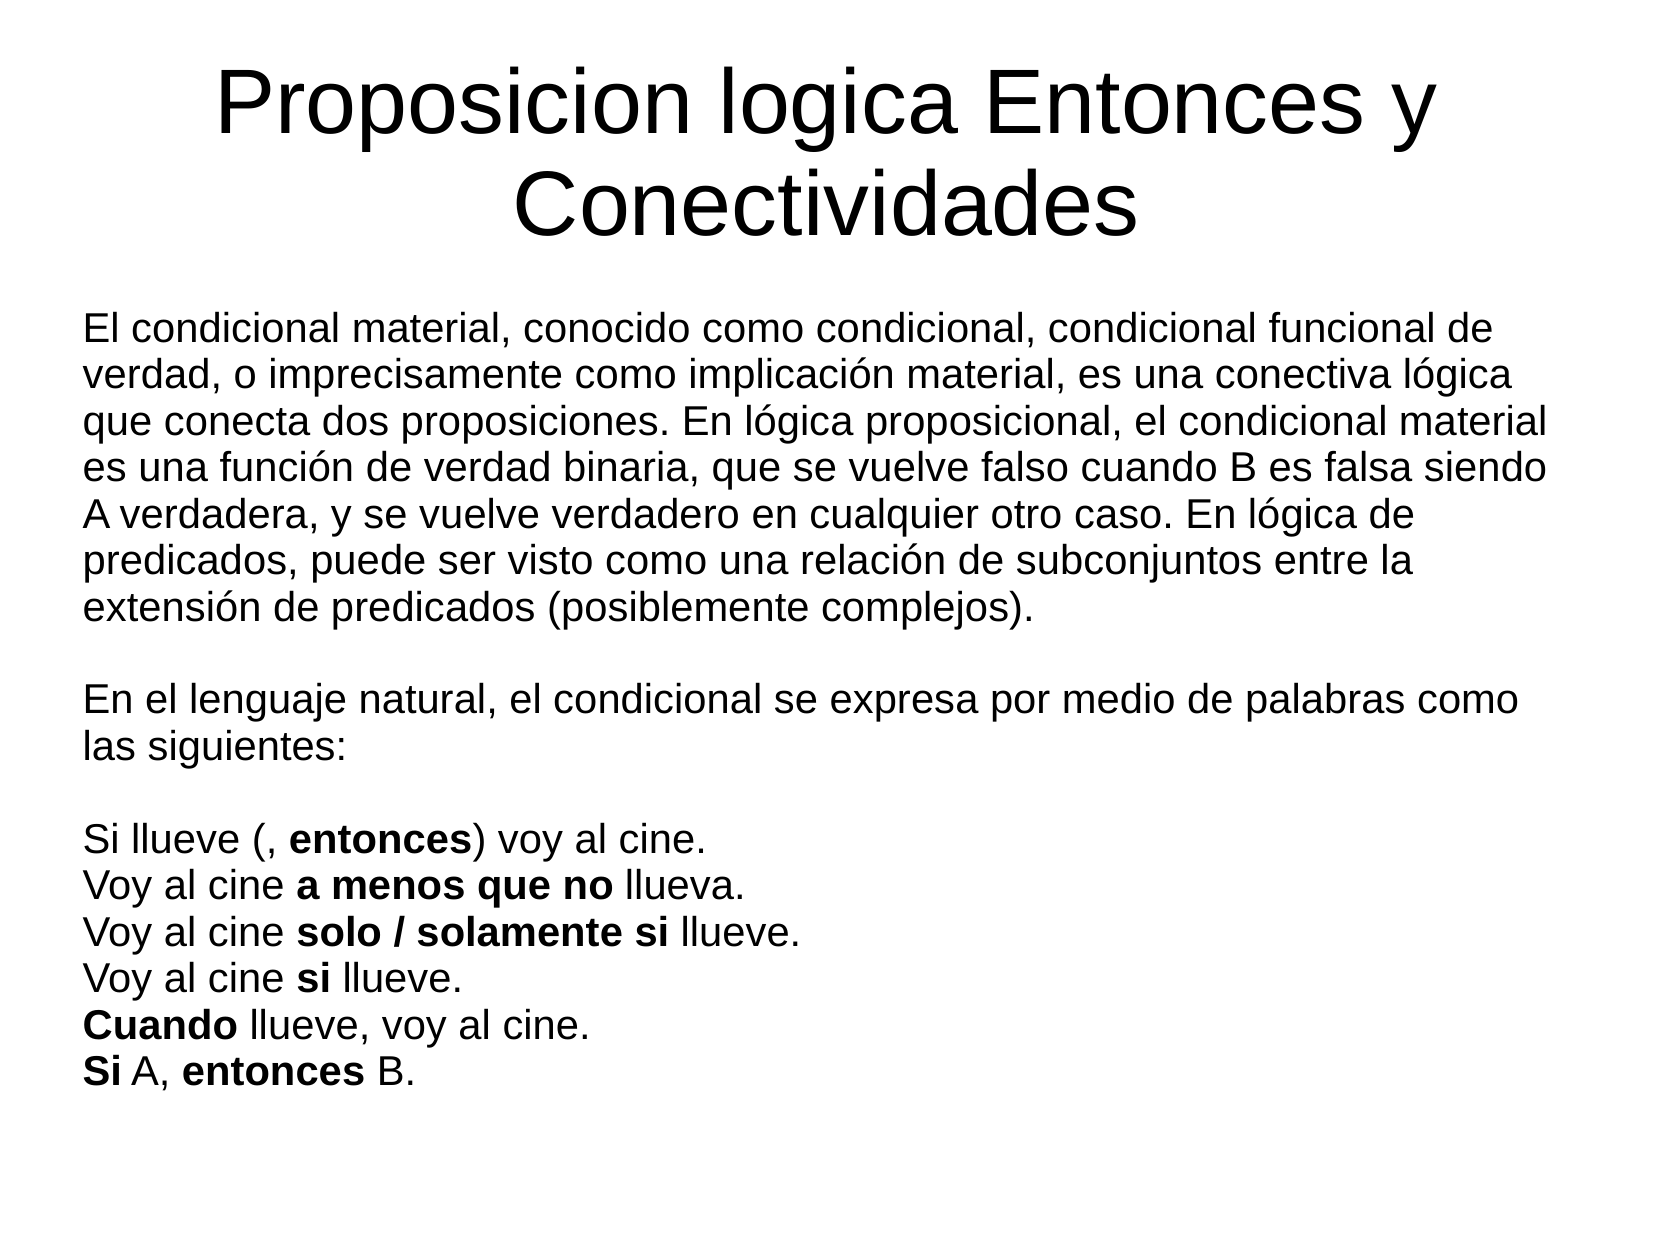

# Proposicion logica Entonces y Conectividades
El condicional material, conocido como condicional, condicional funcional de verdad, o imprecisamente como implicación material, es una conectiva lógica que conecta dos proposiciones. En lógica proposicional, el condicional material es una función de verdad binaria, que se vuelve falso cuando B es falsa siendo A verdadera, y se vuelve verdadero en cualquier otro caso. En lógica de predicados, puede ser visto como una relación de subconjuntos entre la extensión de predicados (posiblemente complejos).
En el lenguaje natural, el condicional se expresa por medio de palabras como las siguientes:
Si llueve (, entonces) voy al cine.
Voy al cine a menos que no llueva.
Voy al cine solo / solamente si llueve.
Voy al cine si llueve.
Cuando llueve, voy al cine.
Si A, entonces B.